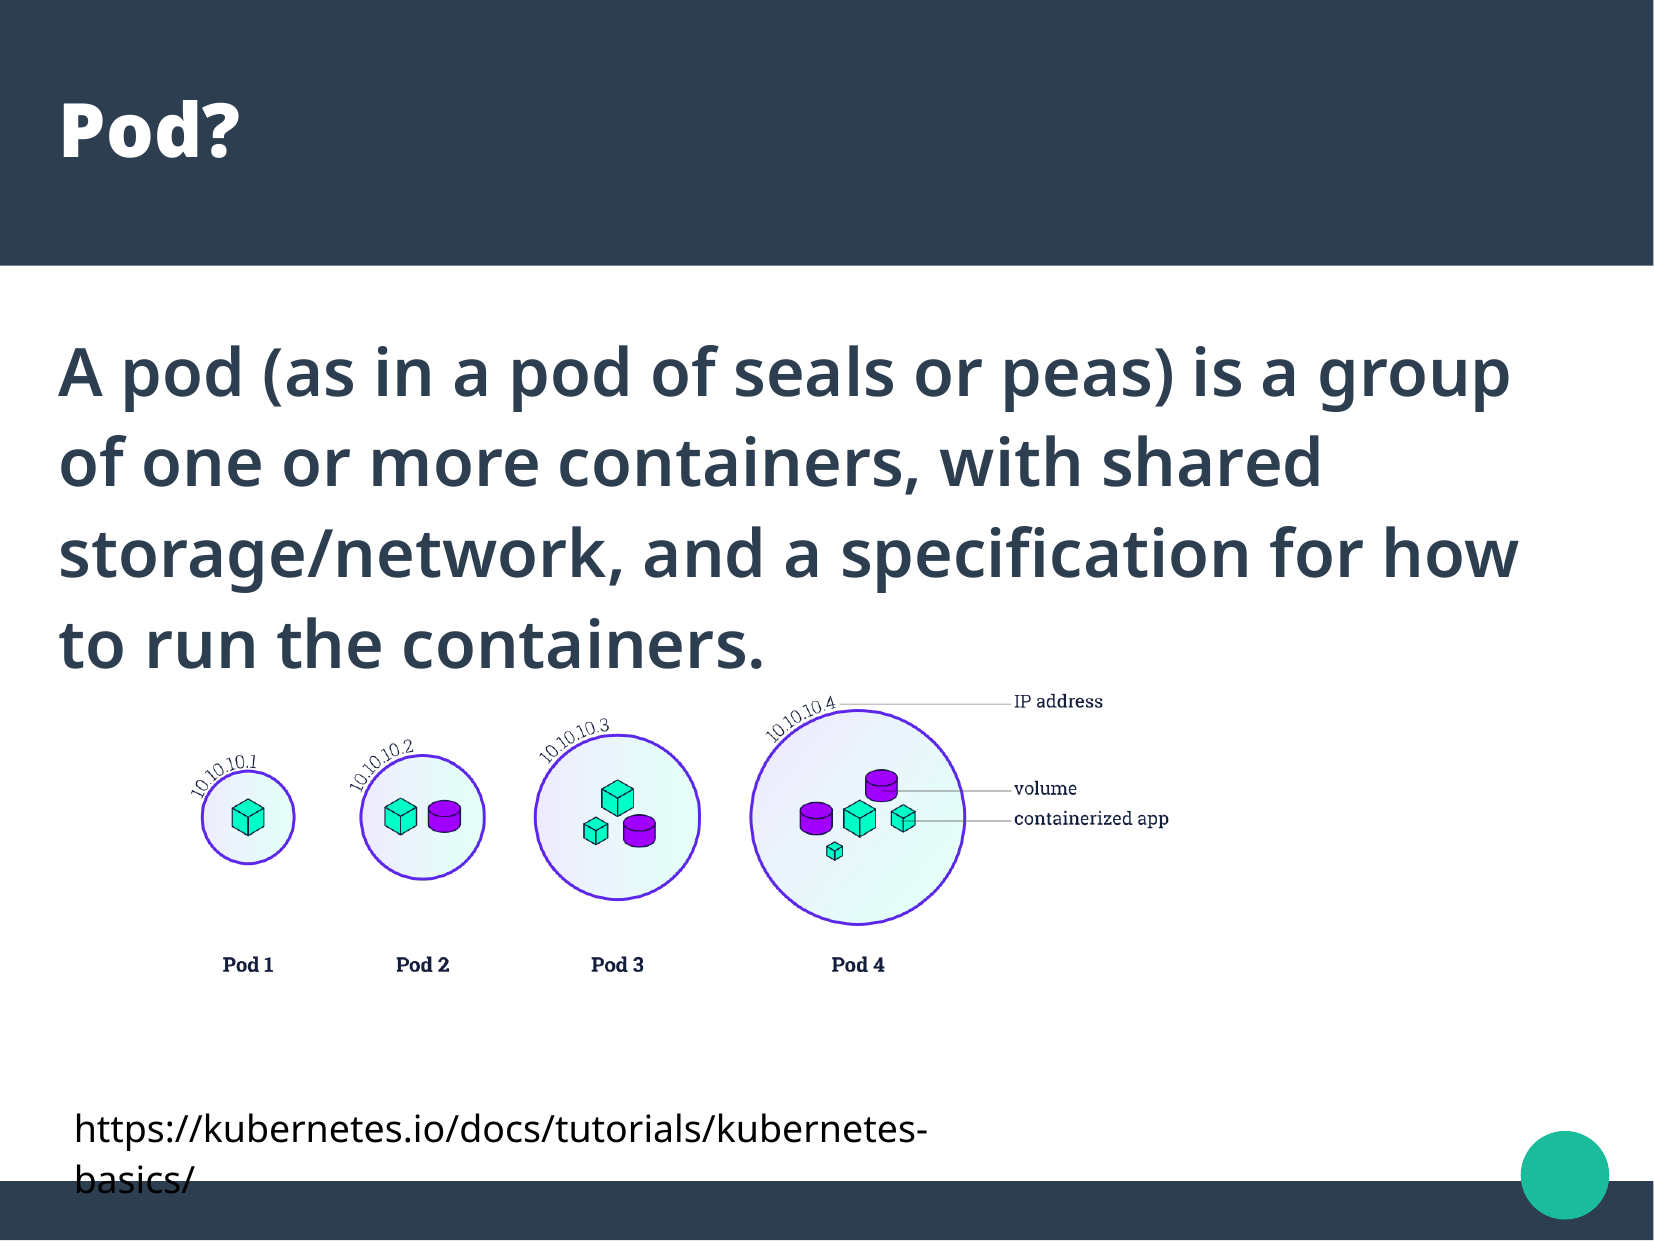

# Pod?
A pod (as in a pod of seals or peas) is a group of one or more containers, with shared storage/network, and a specification for how to run the containers.
https://kubernetes.io/docs/tutorials/kubernetes-basics/